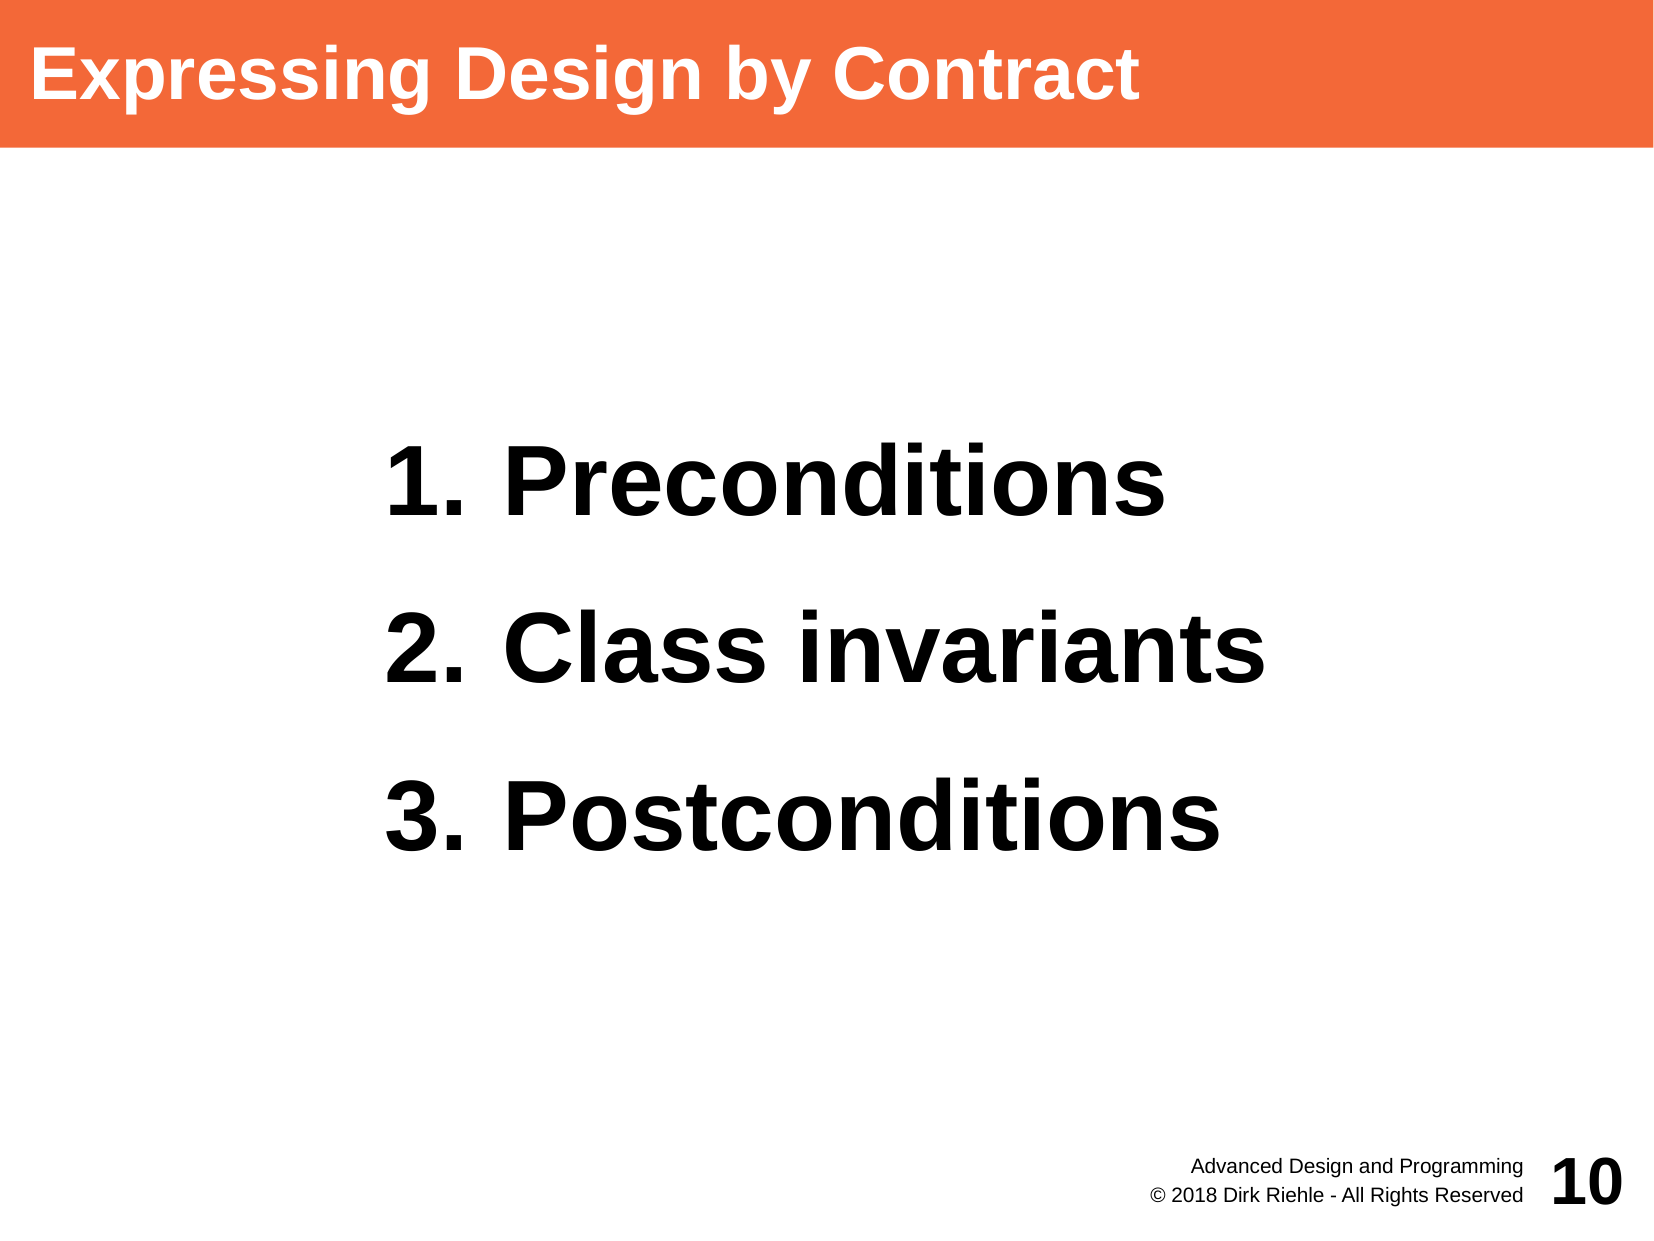

# Expressing Design by Contract
Preconditions
Class invariants
Postconditions
Advanced Design and Programming
10
© 2018 Dirk Riehle - All Rights Reserved